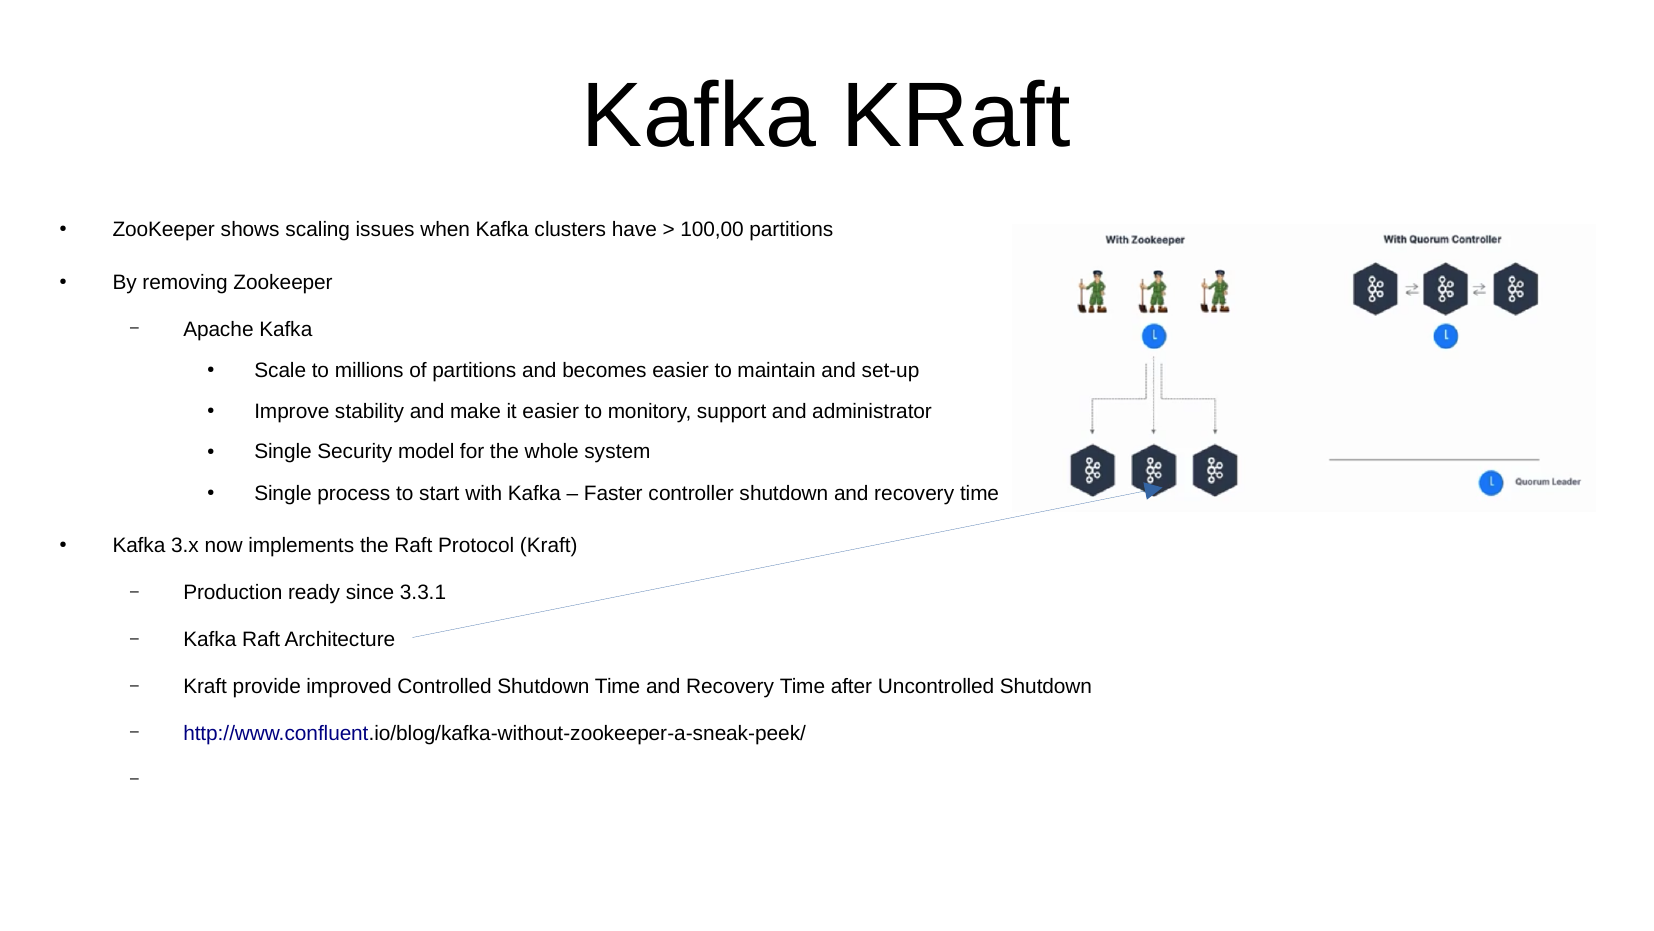

# Kafka KRaft
ZooKeeper shows scaling issues when Kafka clusters have > 100,00 partitions
By removing Zookeeper
Apache Kafka
Scale to millions of partitions and becomes easier to maintain and set-up
Improve stability and make it easier to monitory, support and administrator
Single Security model for the whole system
Single process to start with Kafka – Faster controller shutdown and recovery time
Kafka 3.x now implements the Raft Protocol (Kraft)
Production ready since 3.3.1
Kafka Raft Architecture
Kraft provide improved Controlled Shutdown Time and Recovery Time after Uncontrolled Shutdown
http://www.confluent.io/blog/kafka-without-zookeeper-a-sneak-peek/